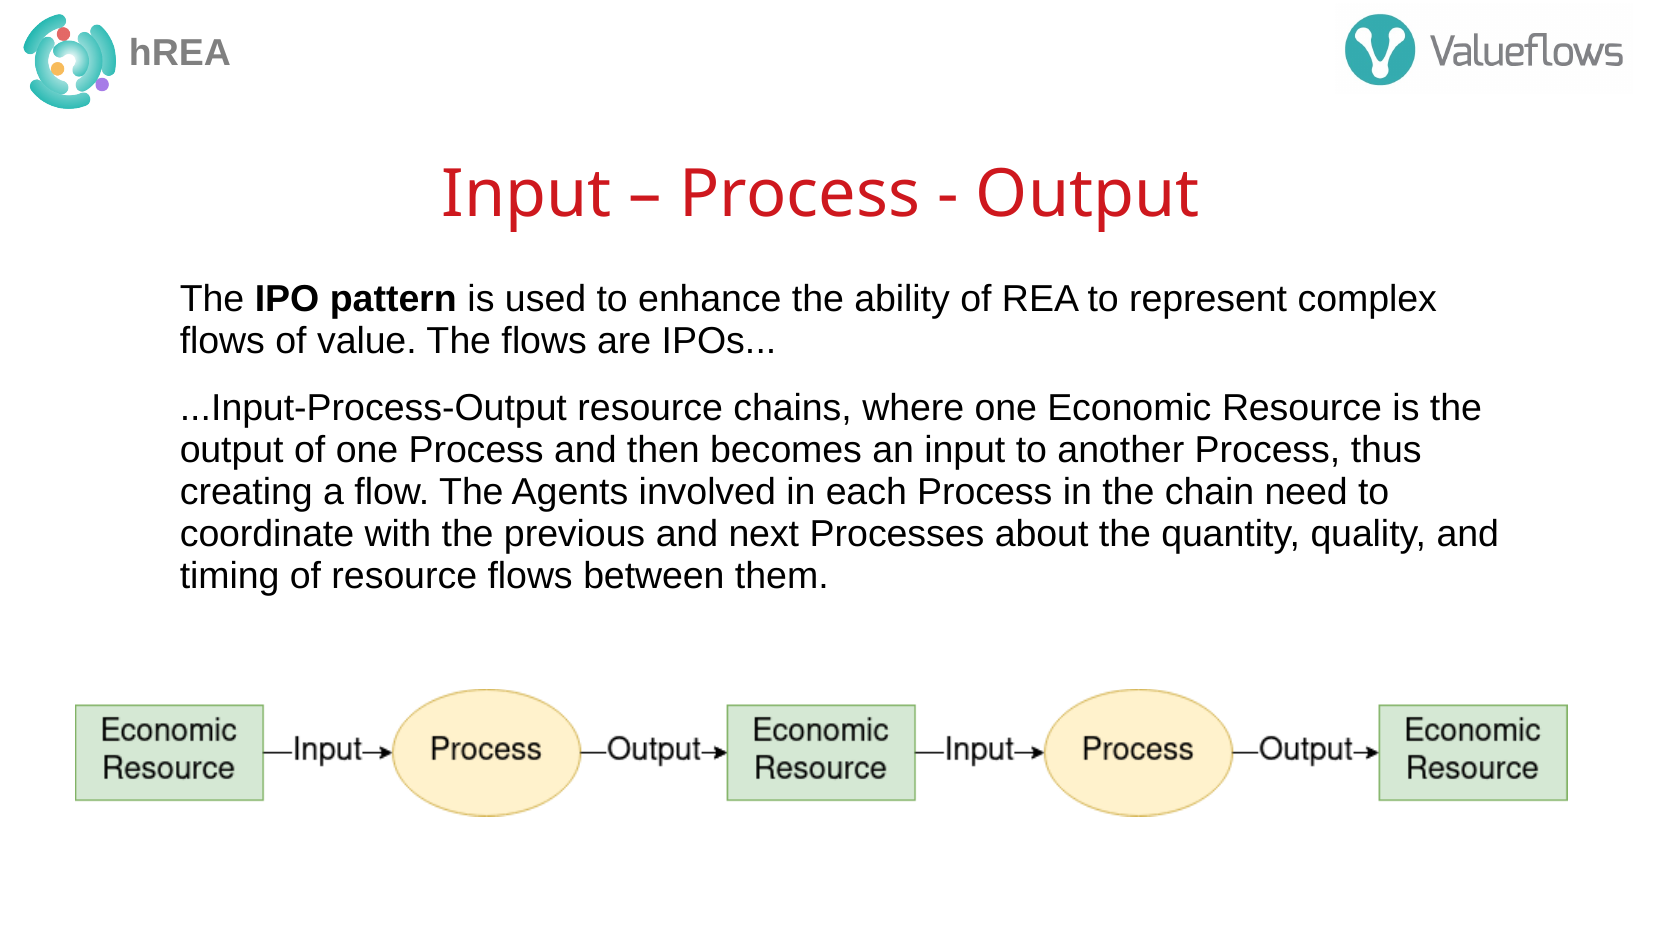

hREA
Input – Process - Output
The IPO pattern is used to enhance the ability of REA to represent complex flows of value. The flows are IPOs...
...Input-Process-Output resource chains, where one Economic Resource is the output of one Process and then becomes an input to another Process, thus creating a flow. The Agents involved in each Process in the chain need to coordinate with the previous and next Processes about the quantity, quality, and timing of resource flows between them.